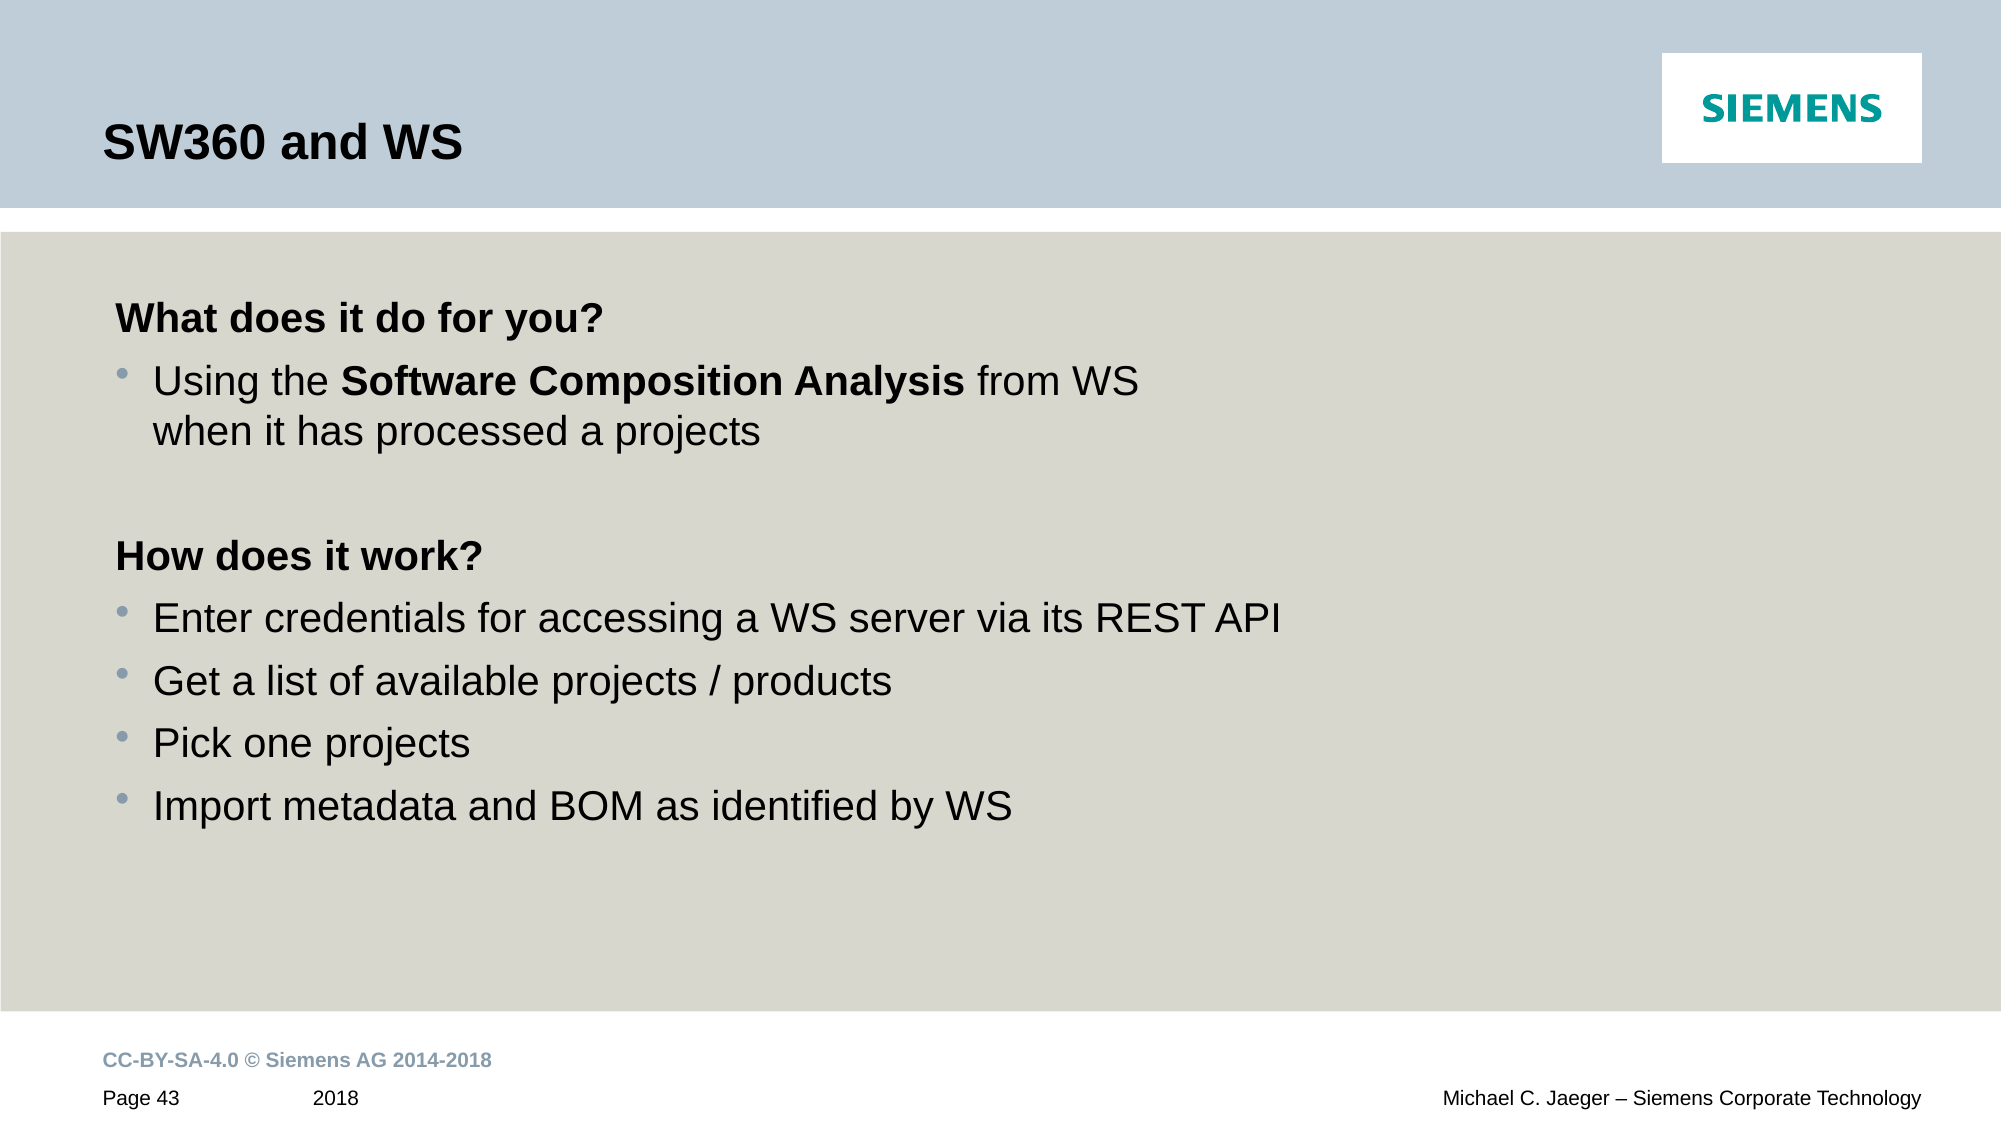

# SW360 and WS
What does it do for you?
Using the Software Composition Analysis from WS
when it has processed a projects
How does it work?
Enter credentials for accessing a WS server via its REST API
Get a list of available projects / products
Pick one projects
Import metadata and BOM as identified by WS